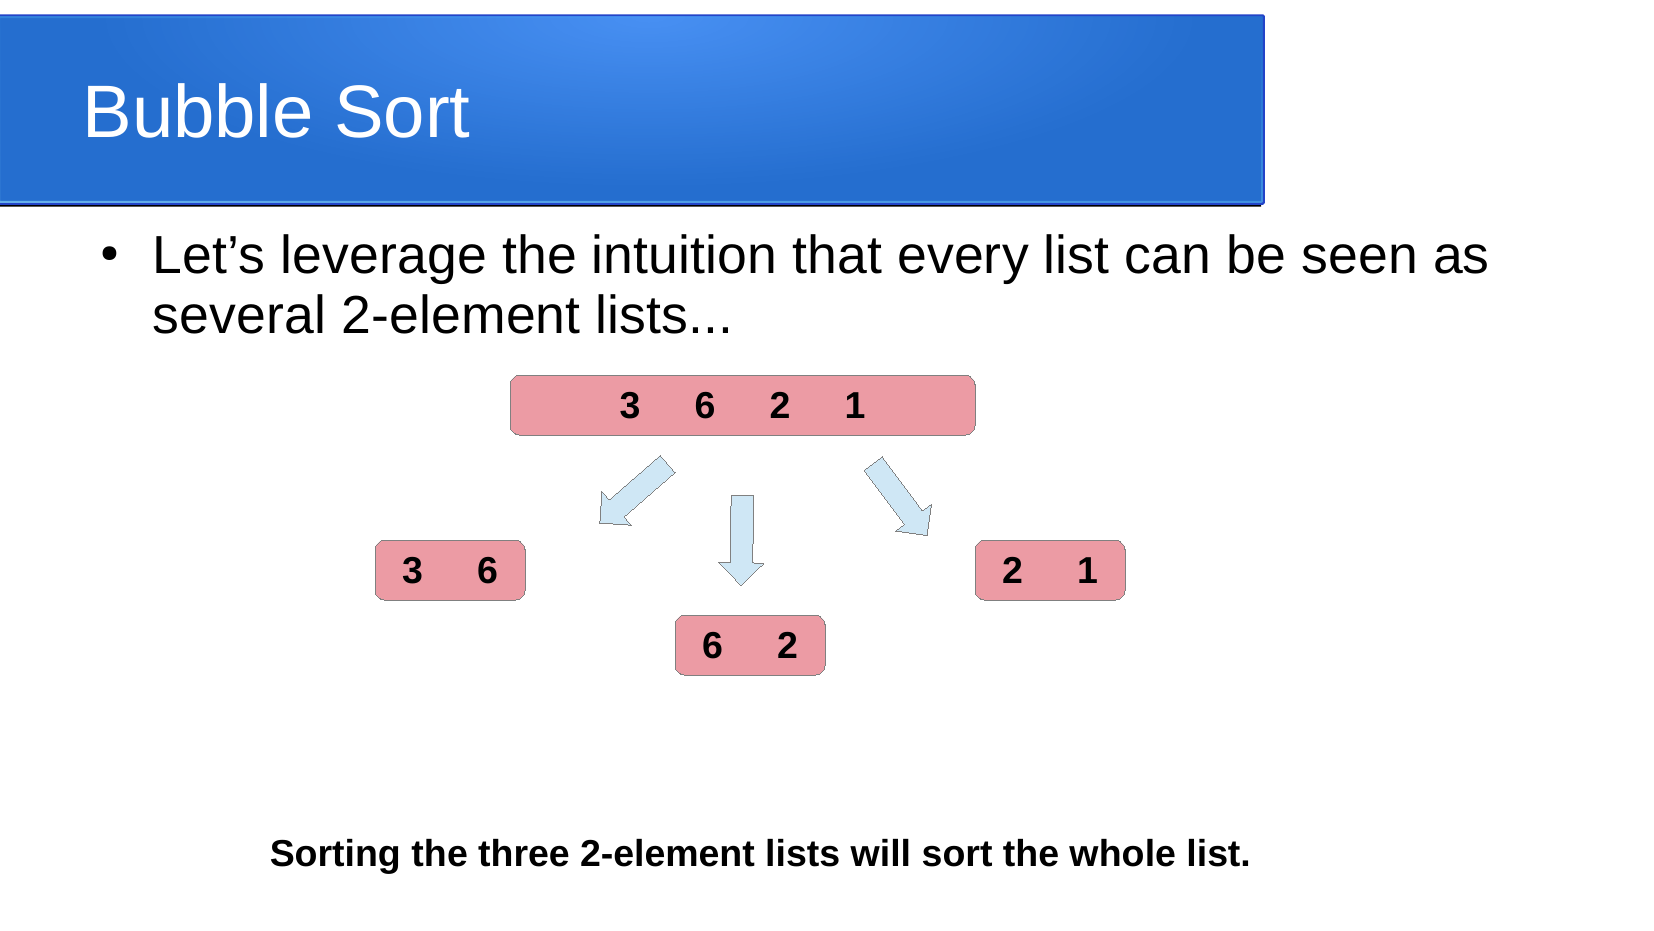

# Bubble Sort
Let’s leverage the intuition that every list can be seen as several 2-element lists...
3	6	2	1
3	6
2	1
6	2
Sorting the three 2-element lists will sort the whole list.